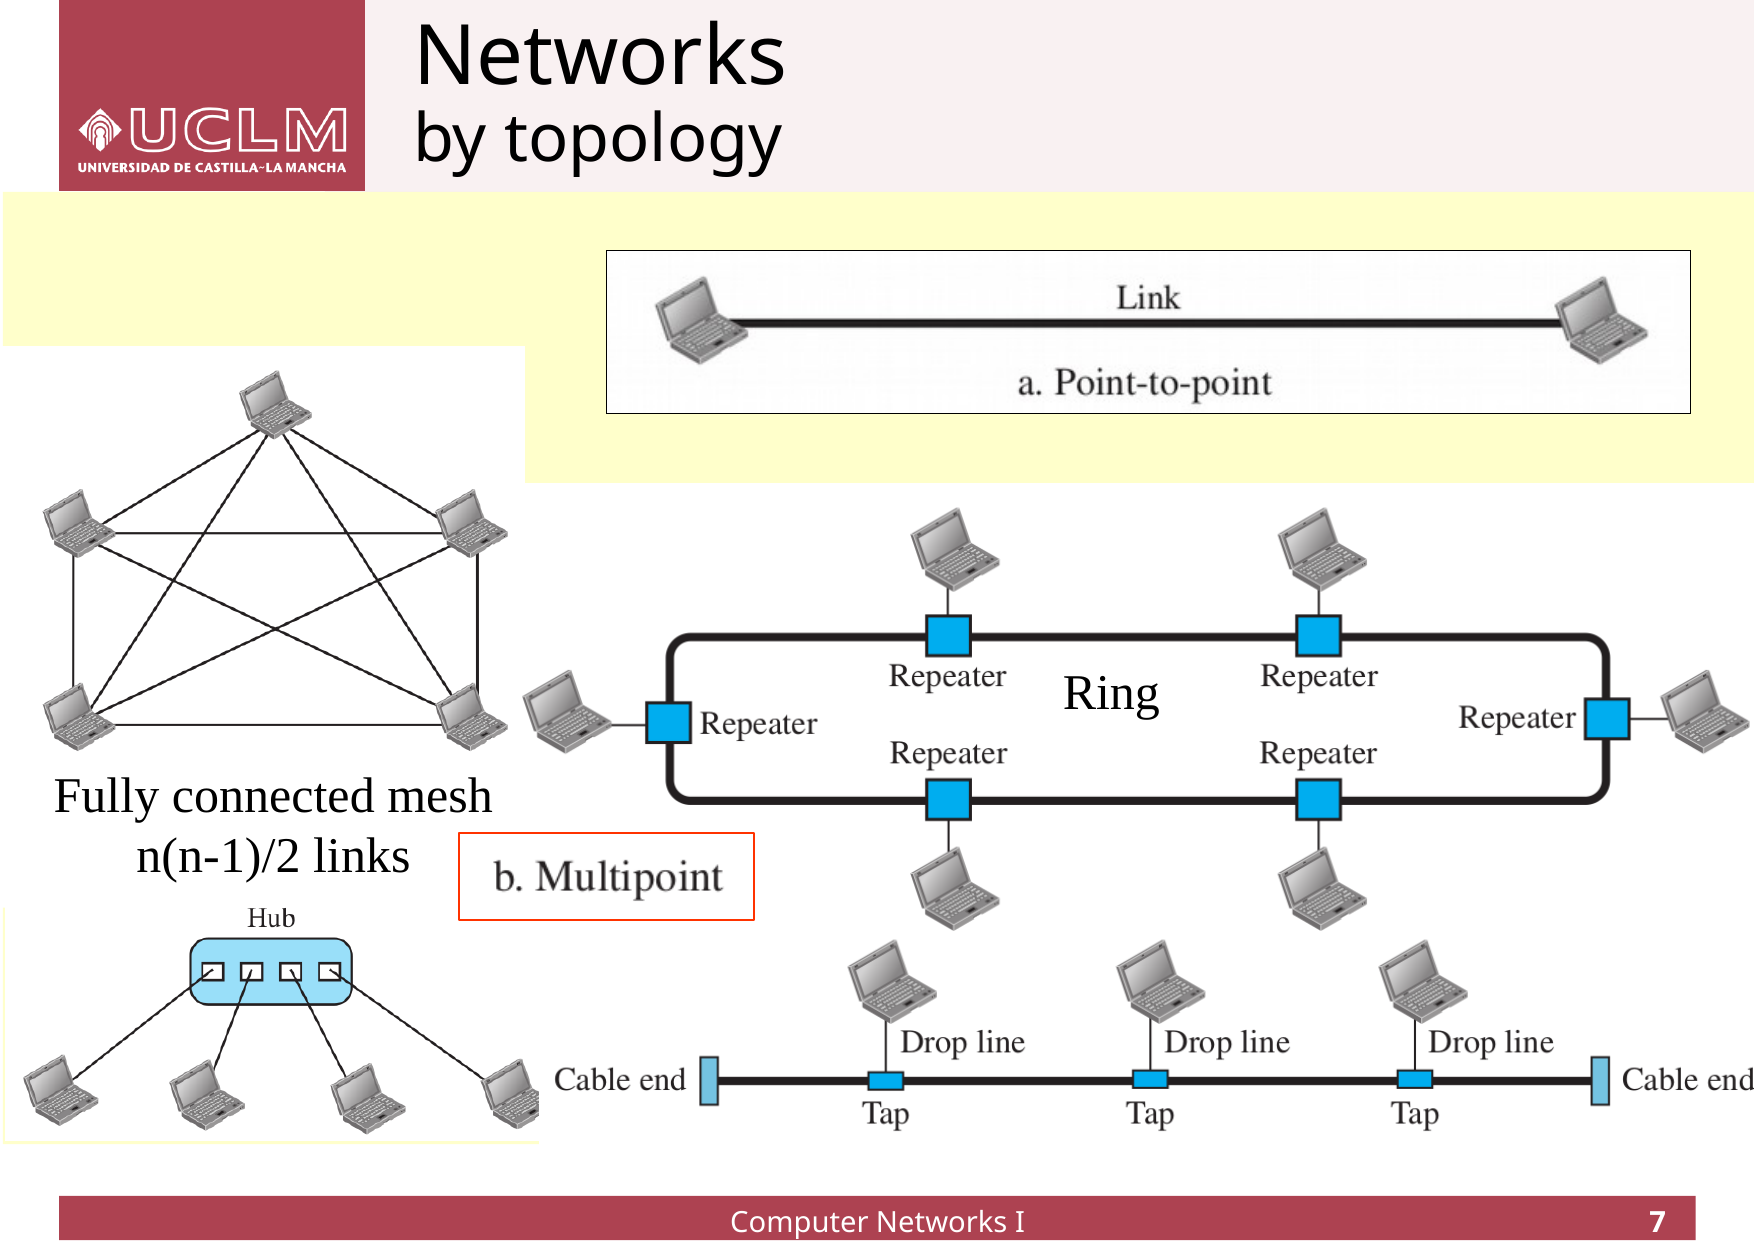

# Networks by topology
Ring
Fully connected mesh
n(n-1)/2 links
Star
Bus
Computer Networks I
7